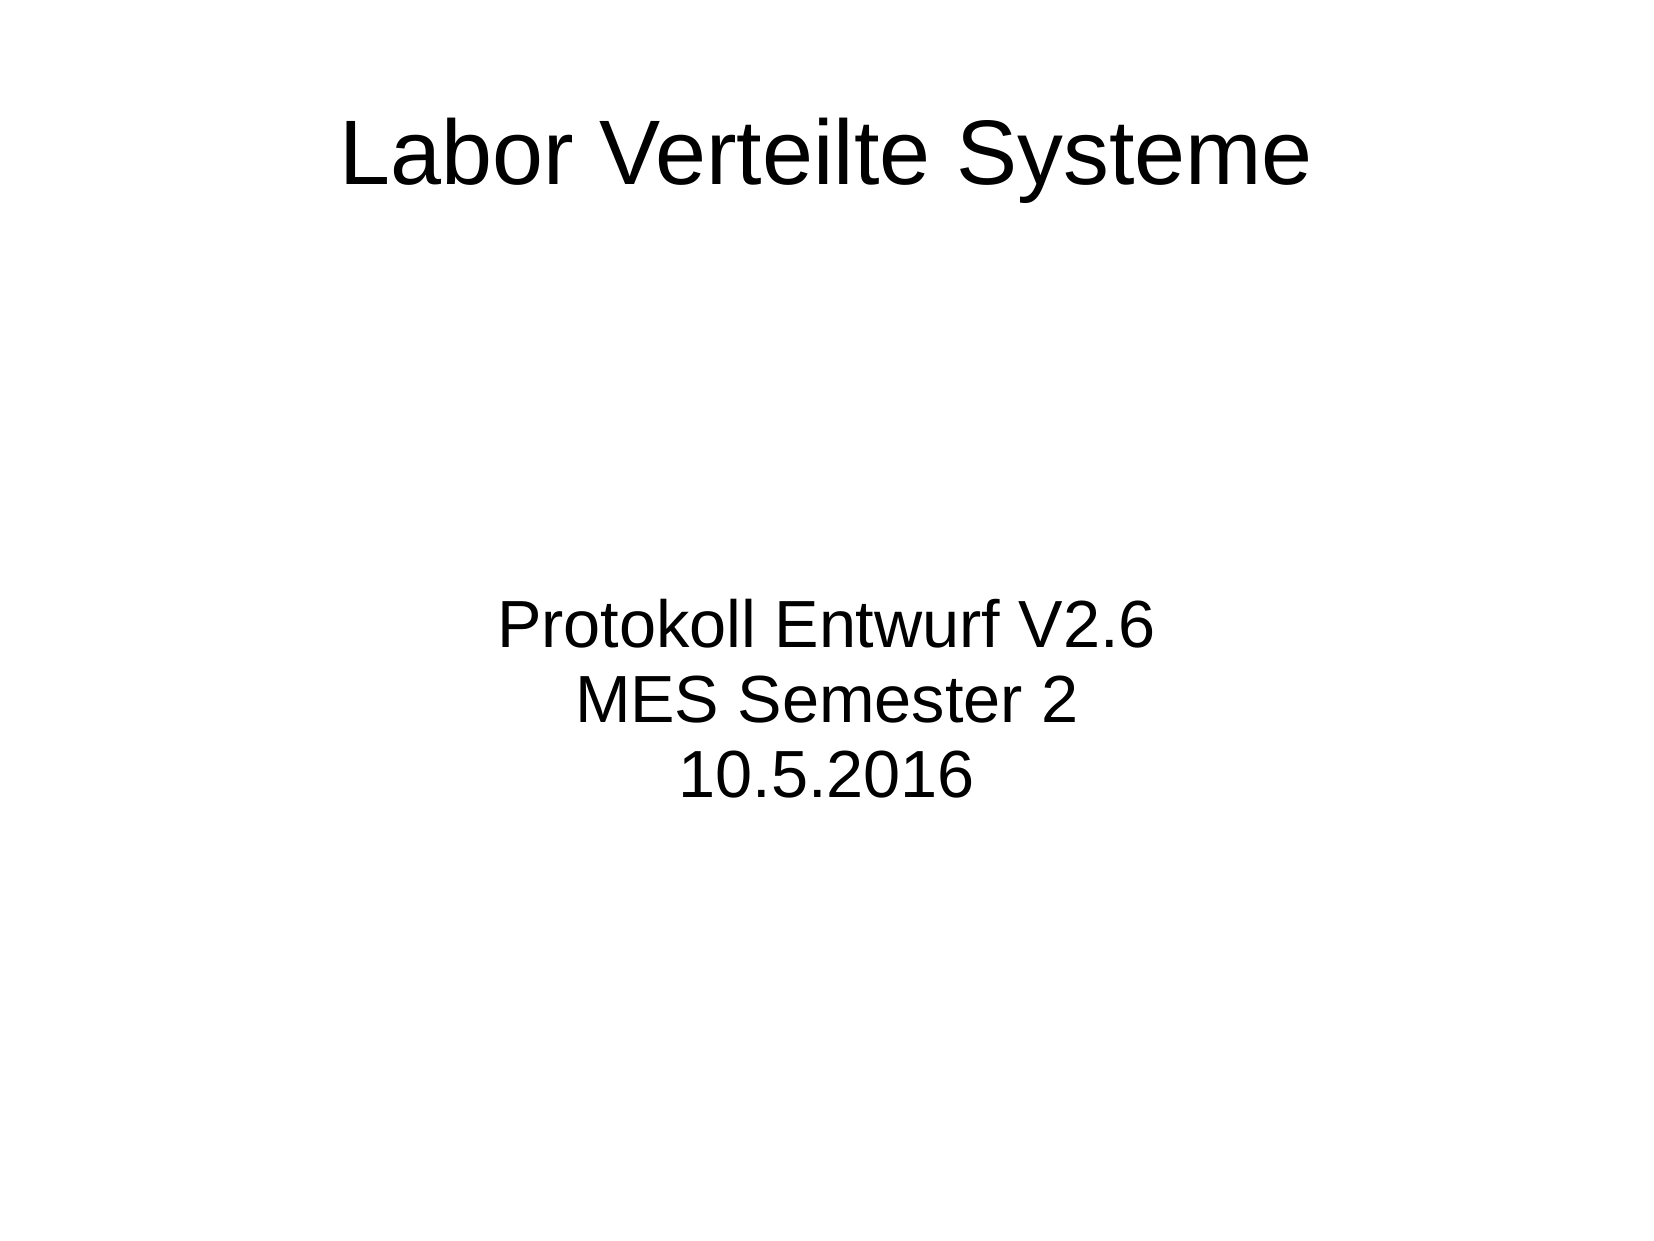

# Labor Verteilte Systeme
Protokoll Entwurf V2.6
MES Semester 2
10.5.2016